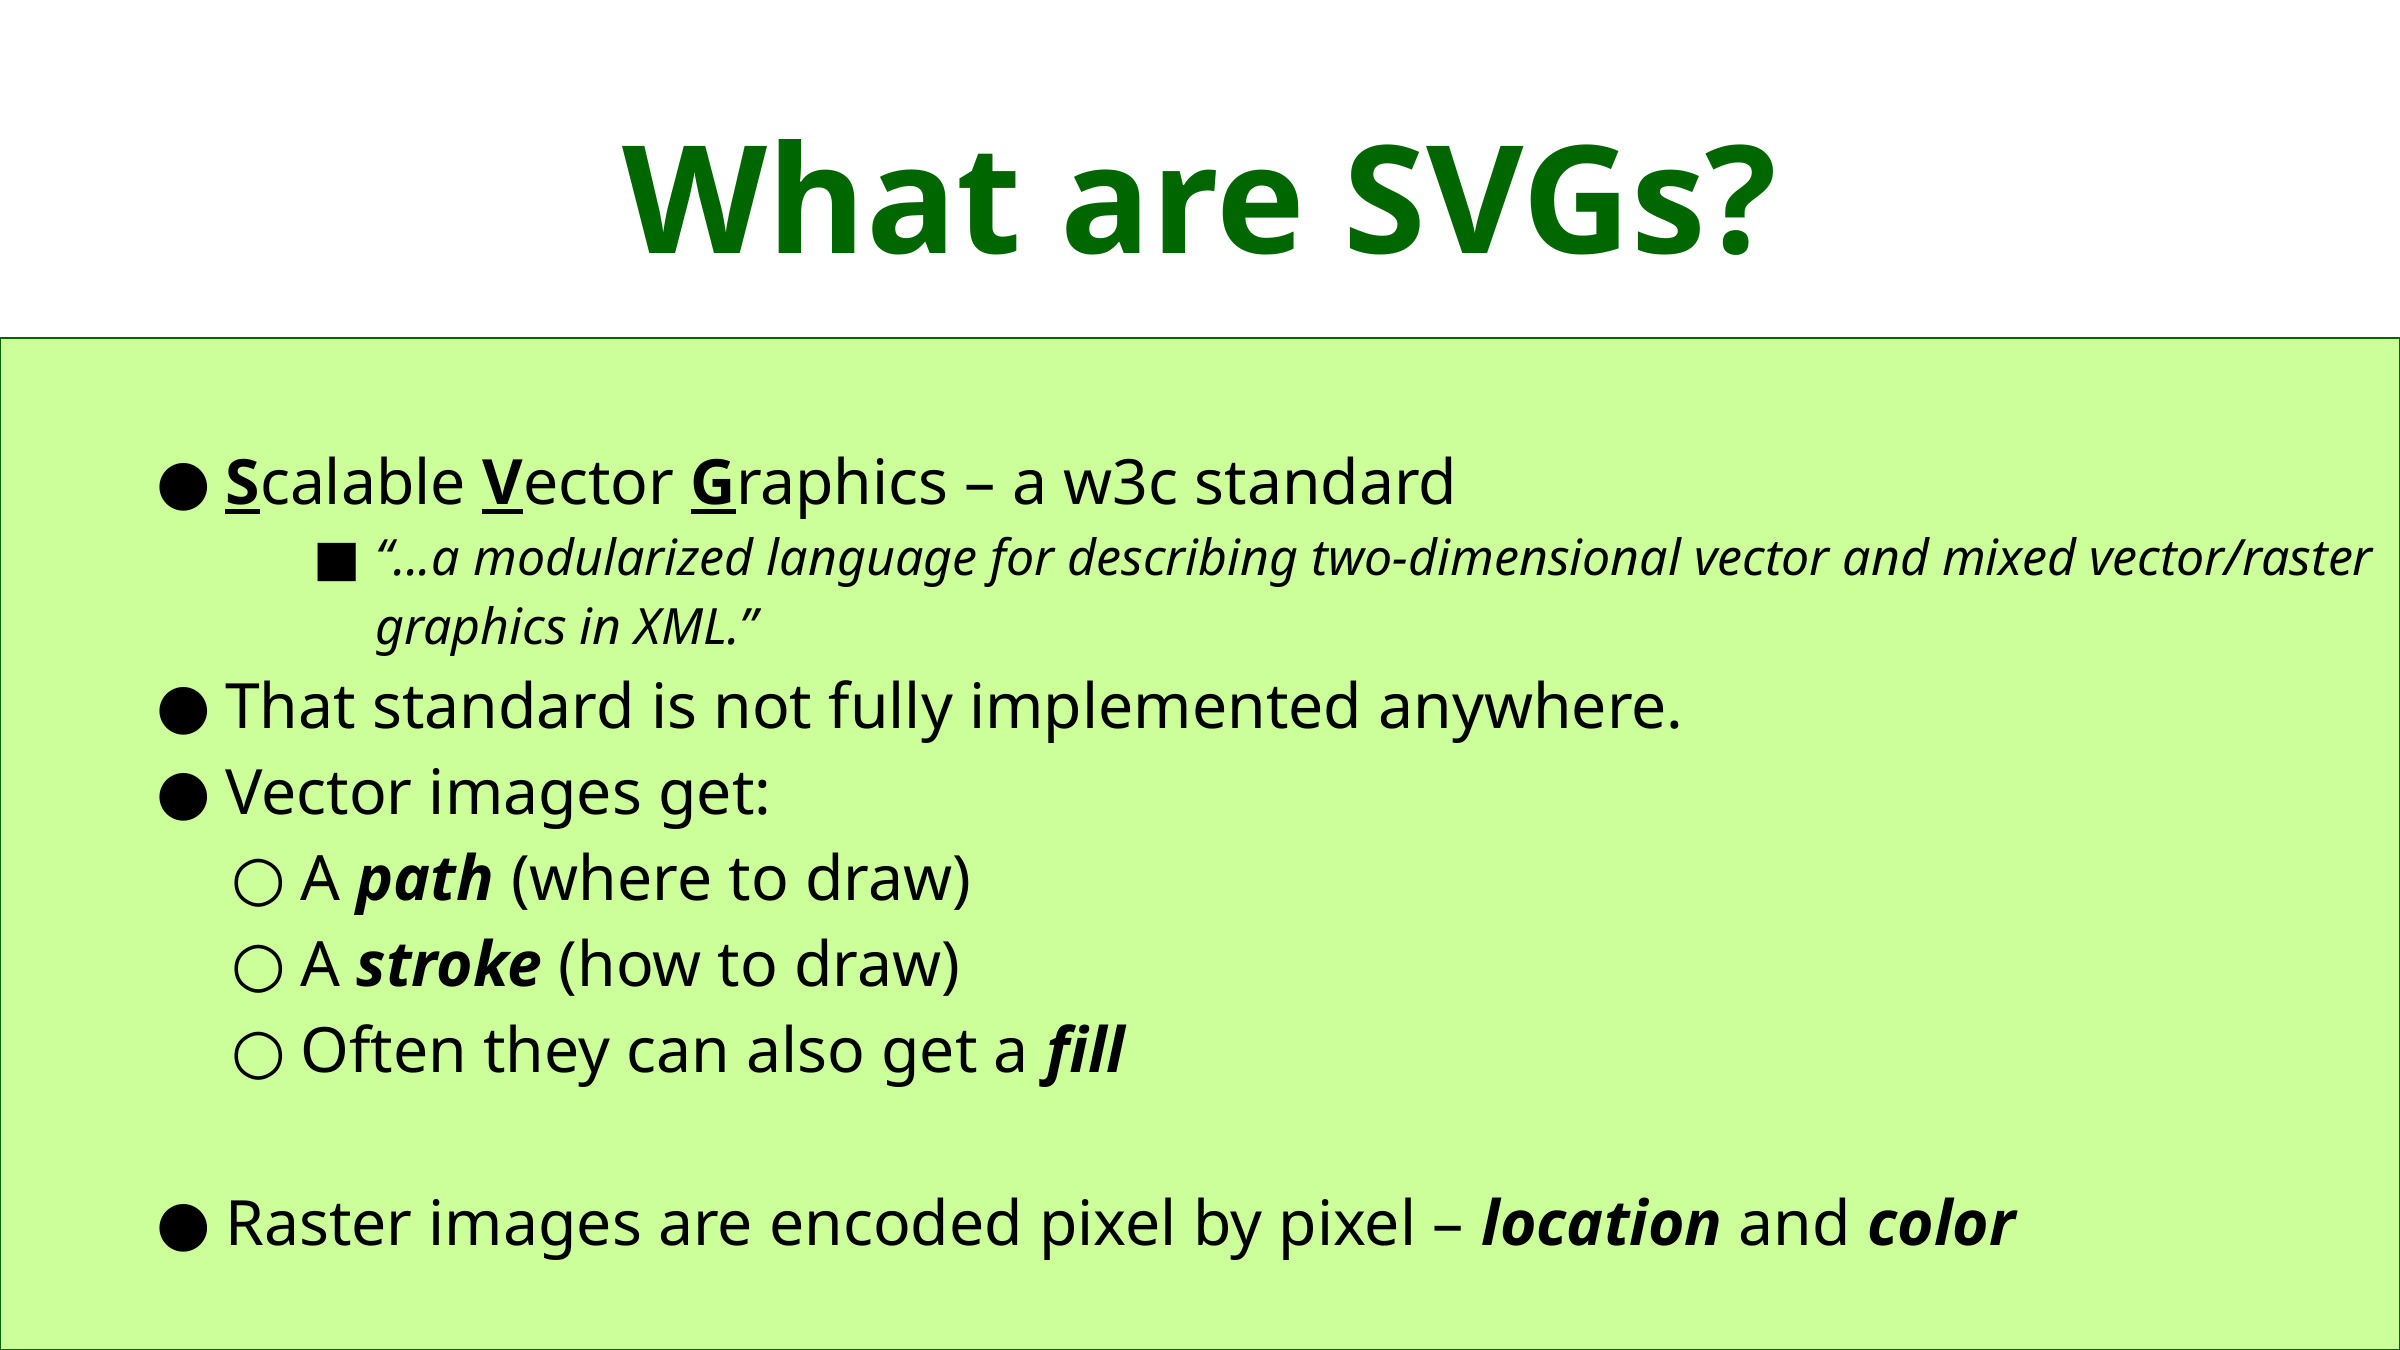

What are SVGs?
Scalable Vector Graphics – a w3c standard
“...a modularized language for describing two-dimensional vector and mixed vector/raster graphics in XML.”
That standard is not fully implemented anywhere.
Vector images get:
A path (where to draw)
A stroke (how to draw)
Often they can also get a fill
Raster images are encoded pixel by pixel – location and color